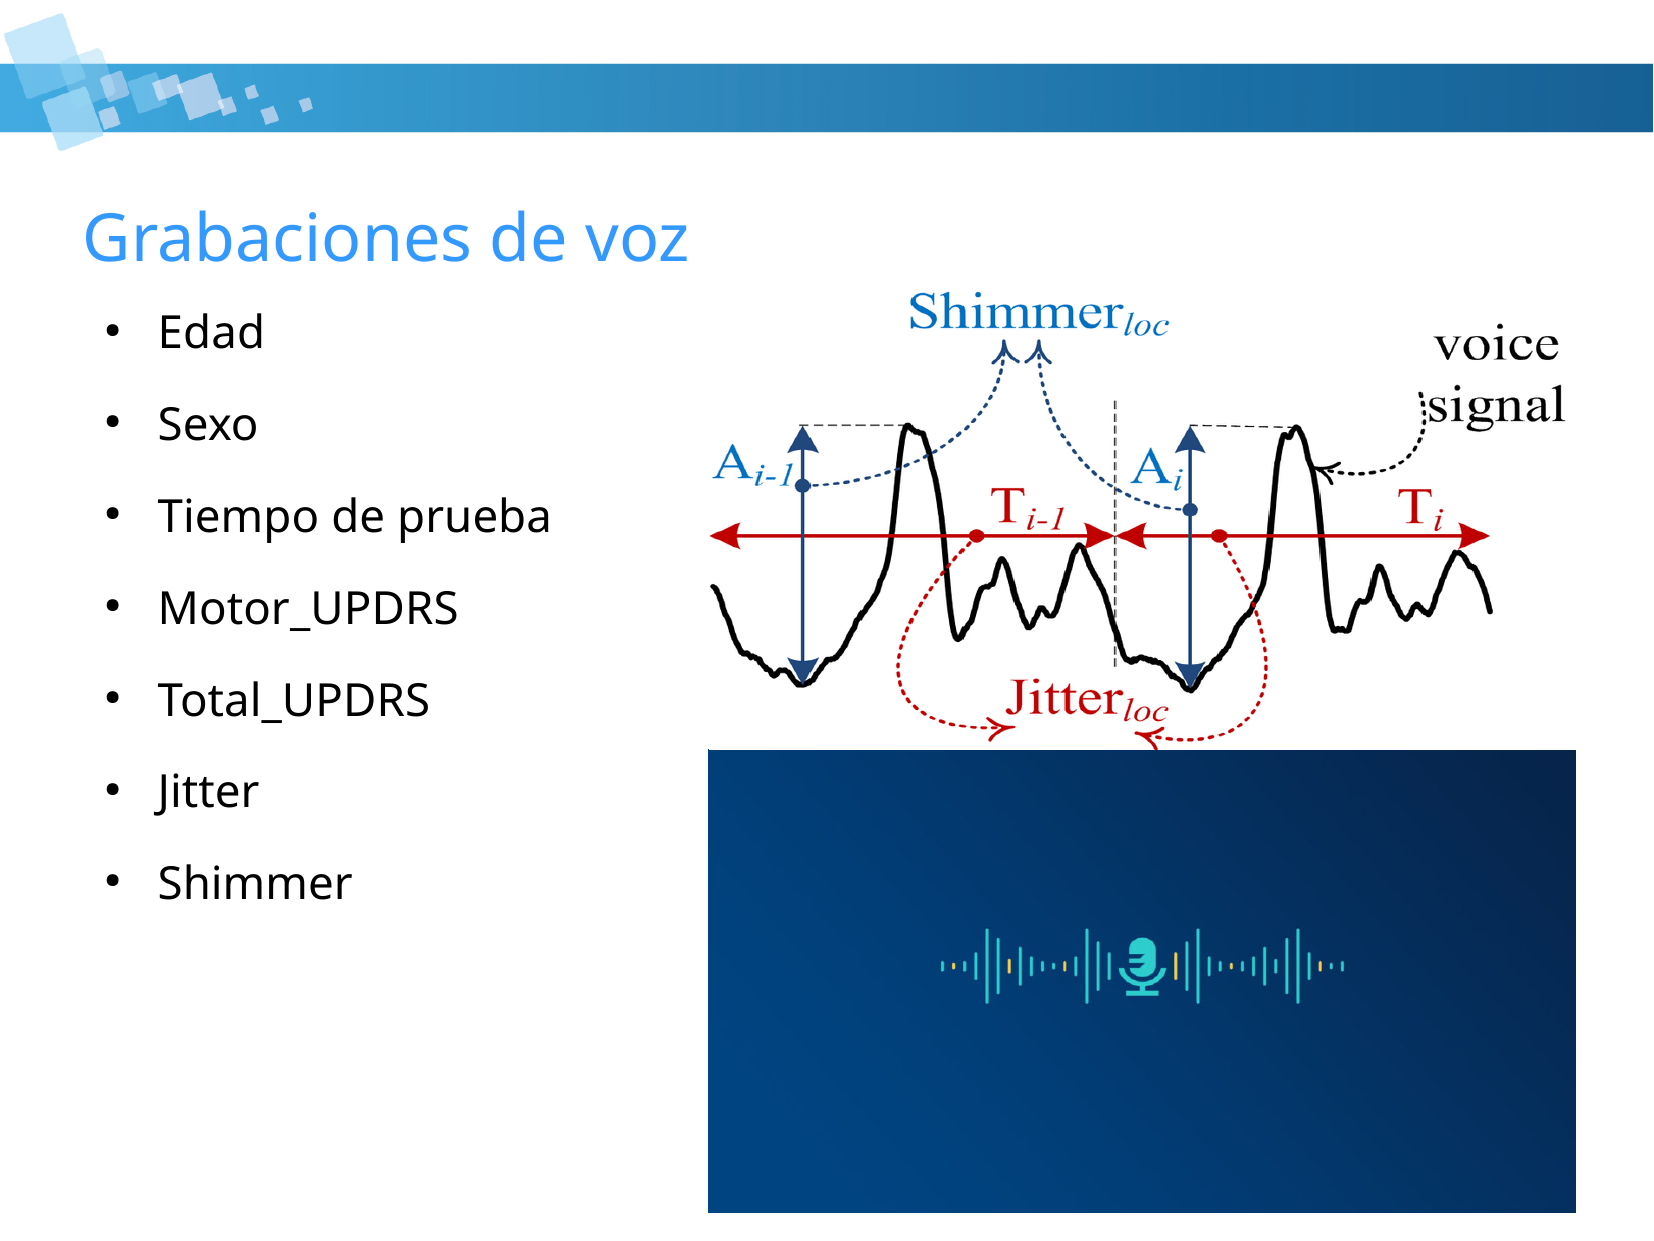

# Grabaciones de voz
Edad
Sexo
Tiempo de prueba
Motor_UPDRS
Total_UPDRS
Jitter
Shimmer